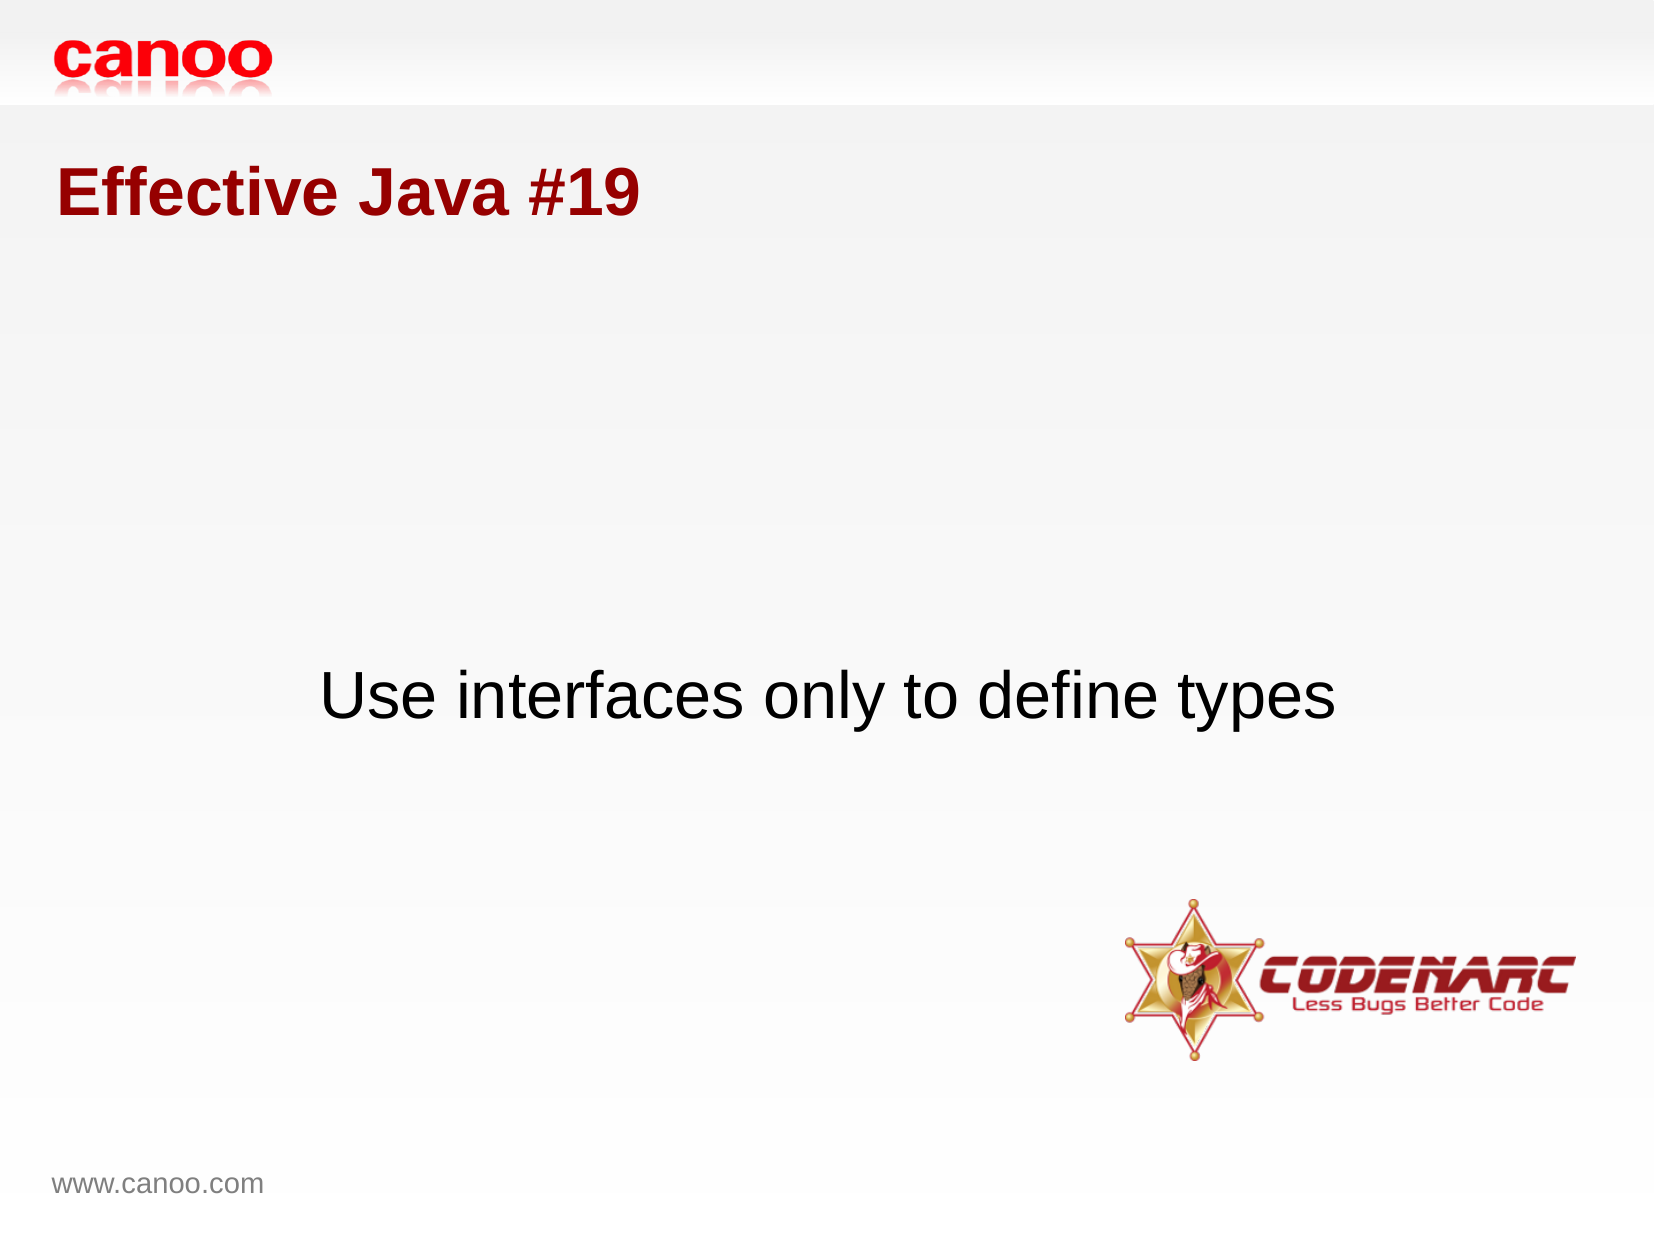

# Effective Java #19
Use interfaces only to define types